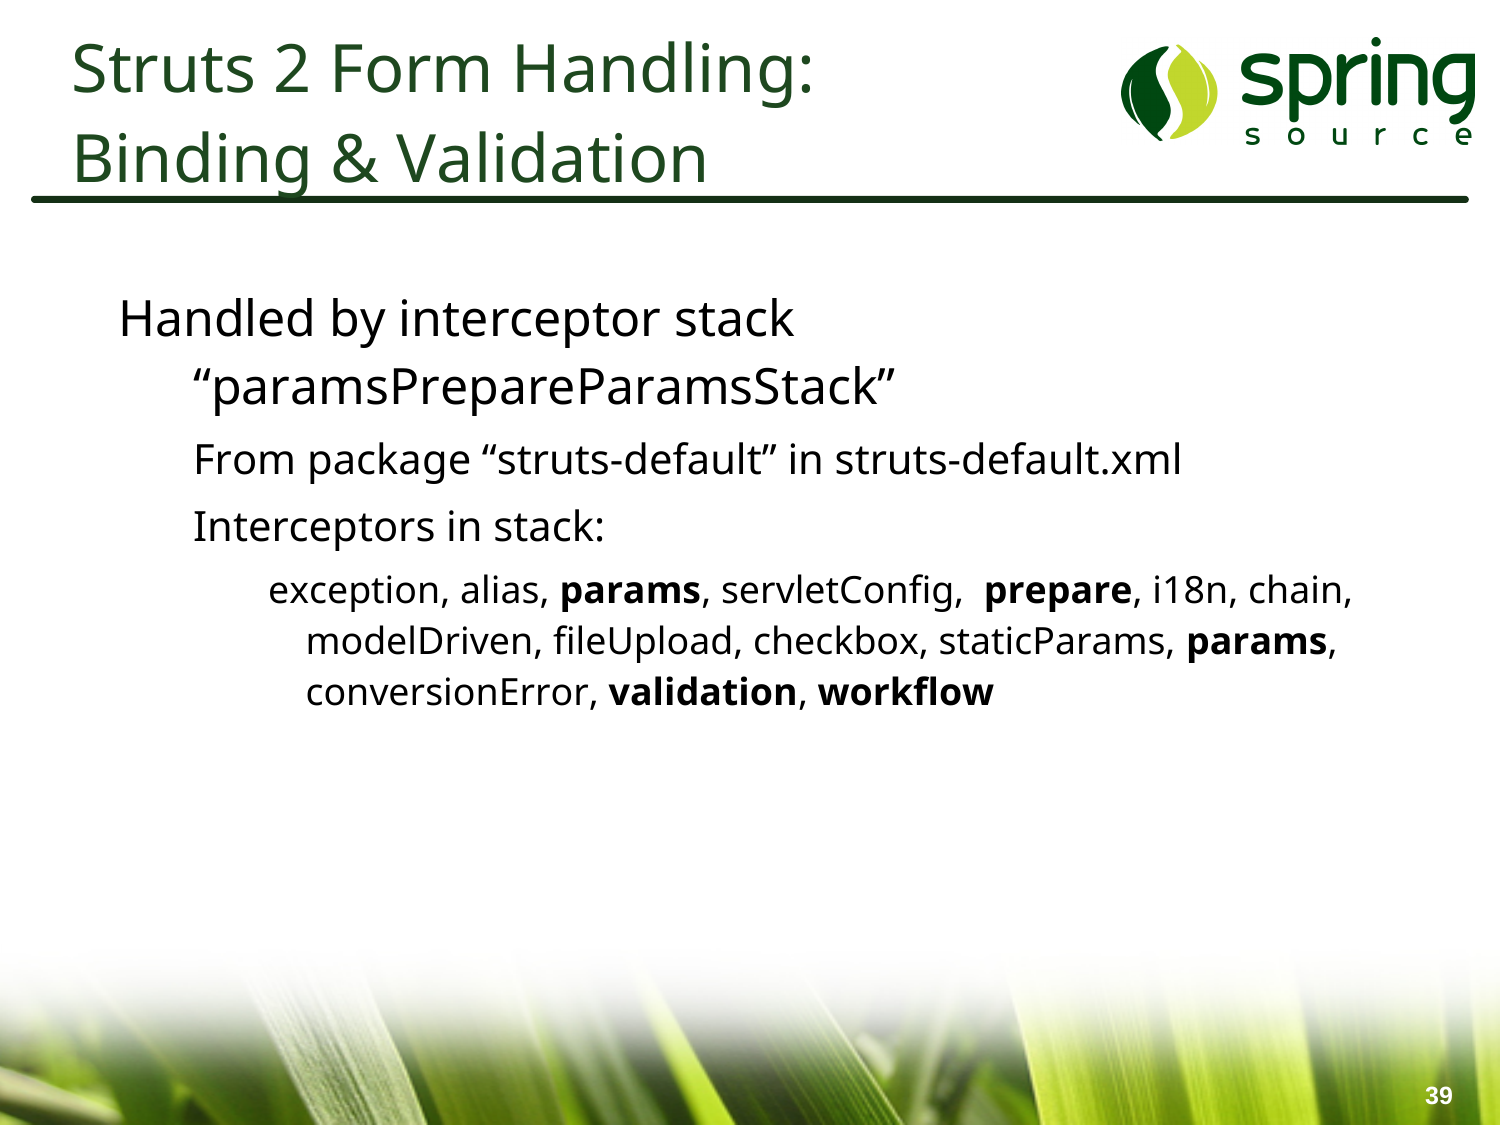

# Struts 2 Form Handling: Binding & Validation
Handled by interceptor stack “paramsPrepareParamsStack”
From package “struts-default” in struts-default.xml
Interceptors in stack:
exception, alias, params, servletConfig, prepare, i18n, chain, modelDriven, fileUpload, checkbox, staticParams, params, conversionError, validation, workflow